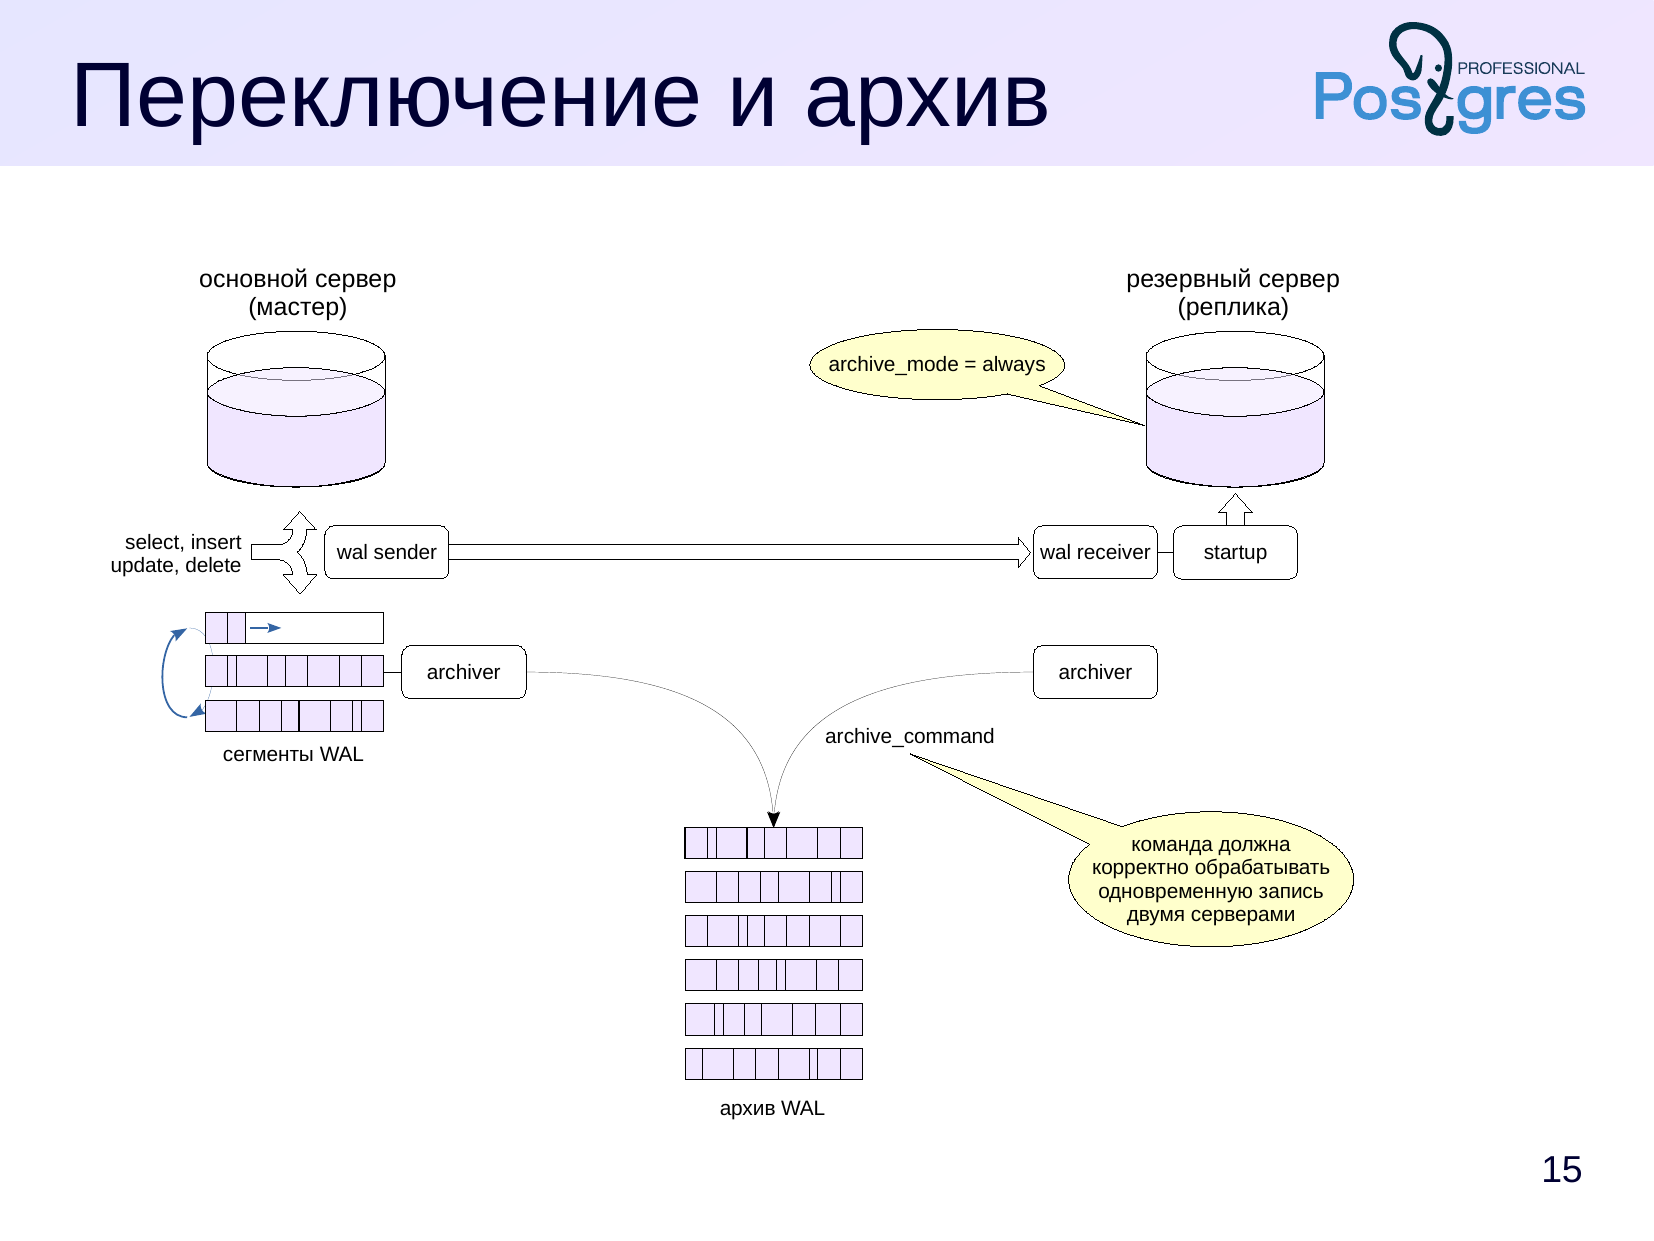

# Переключение и архив
основной сервер
(мастер)
резервный сервер
(реплика)
archive_mode = always
select, insert
update, delete
wal sender
wal receiver
startup
archiver
archiver
archive_command
сегменты WAL
команда должна
корректно обрабатывать
одновременную запись
двумя серверами
архив WAL